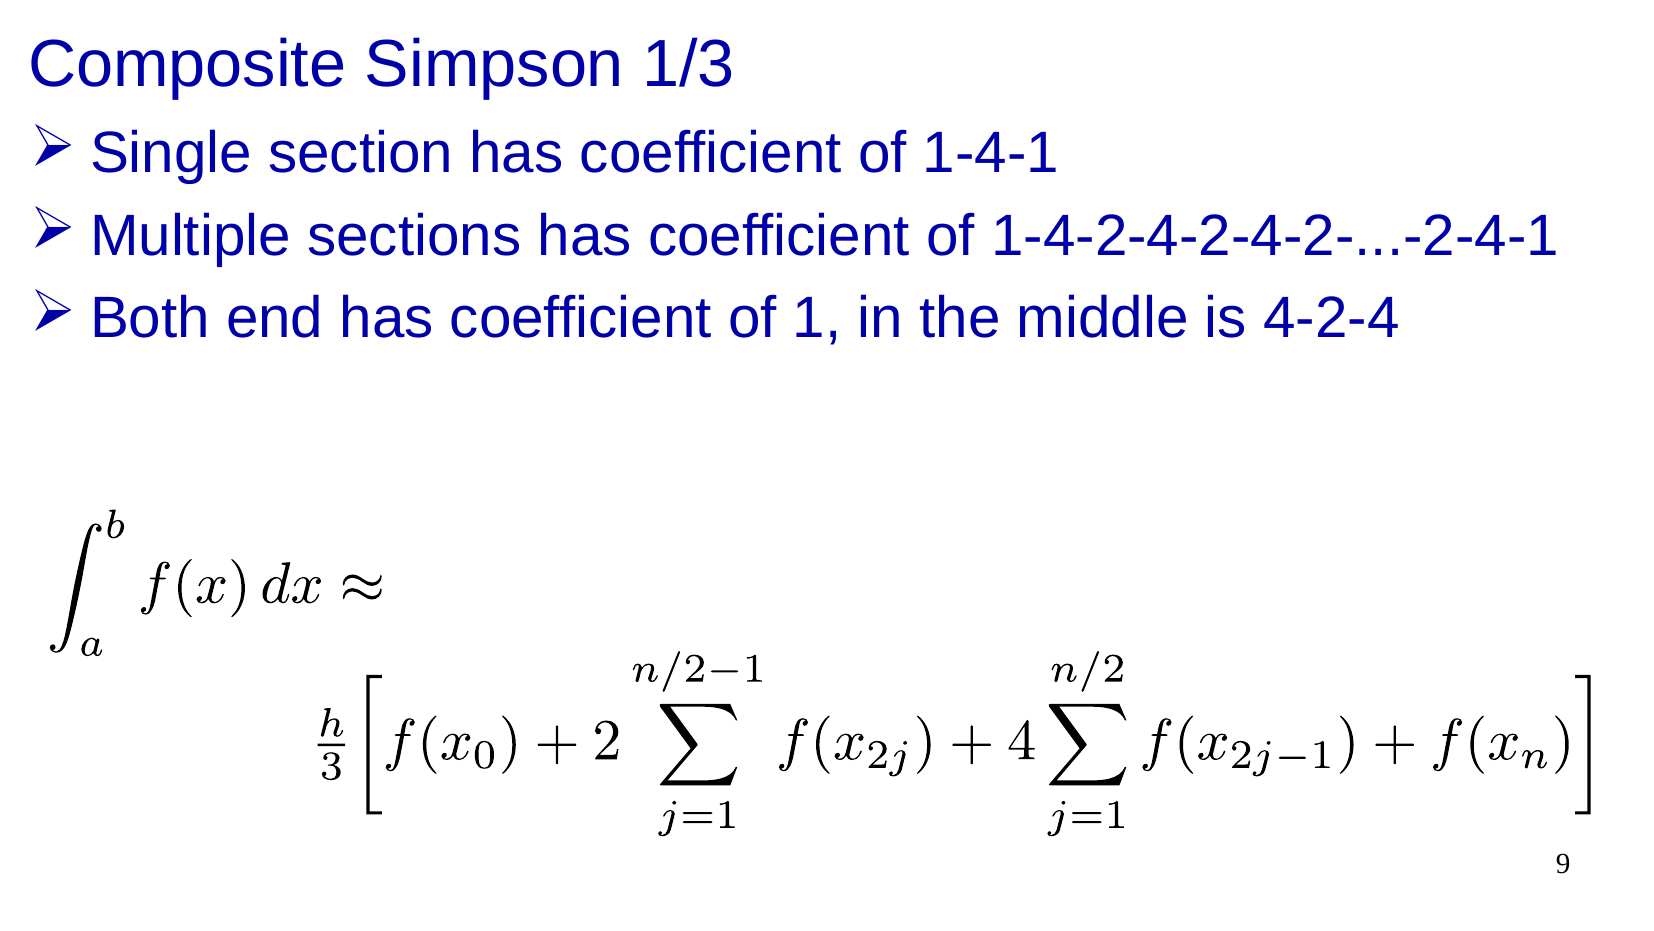

# Composite Simpson 1/3
Single section has coefficient of 1-4-1
Multiple sections has coefficient of 1-4-2-4-2-4-2-...-2-4-1
Both end has coefficient of 1, in the middle is 4-2-4
9